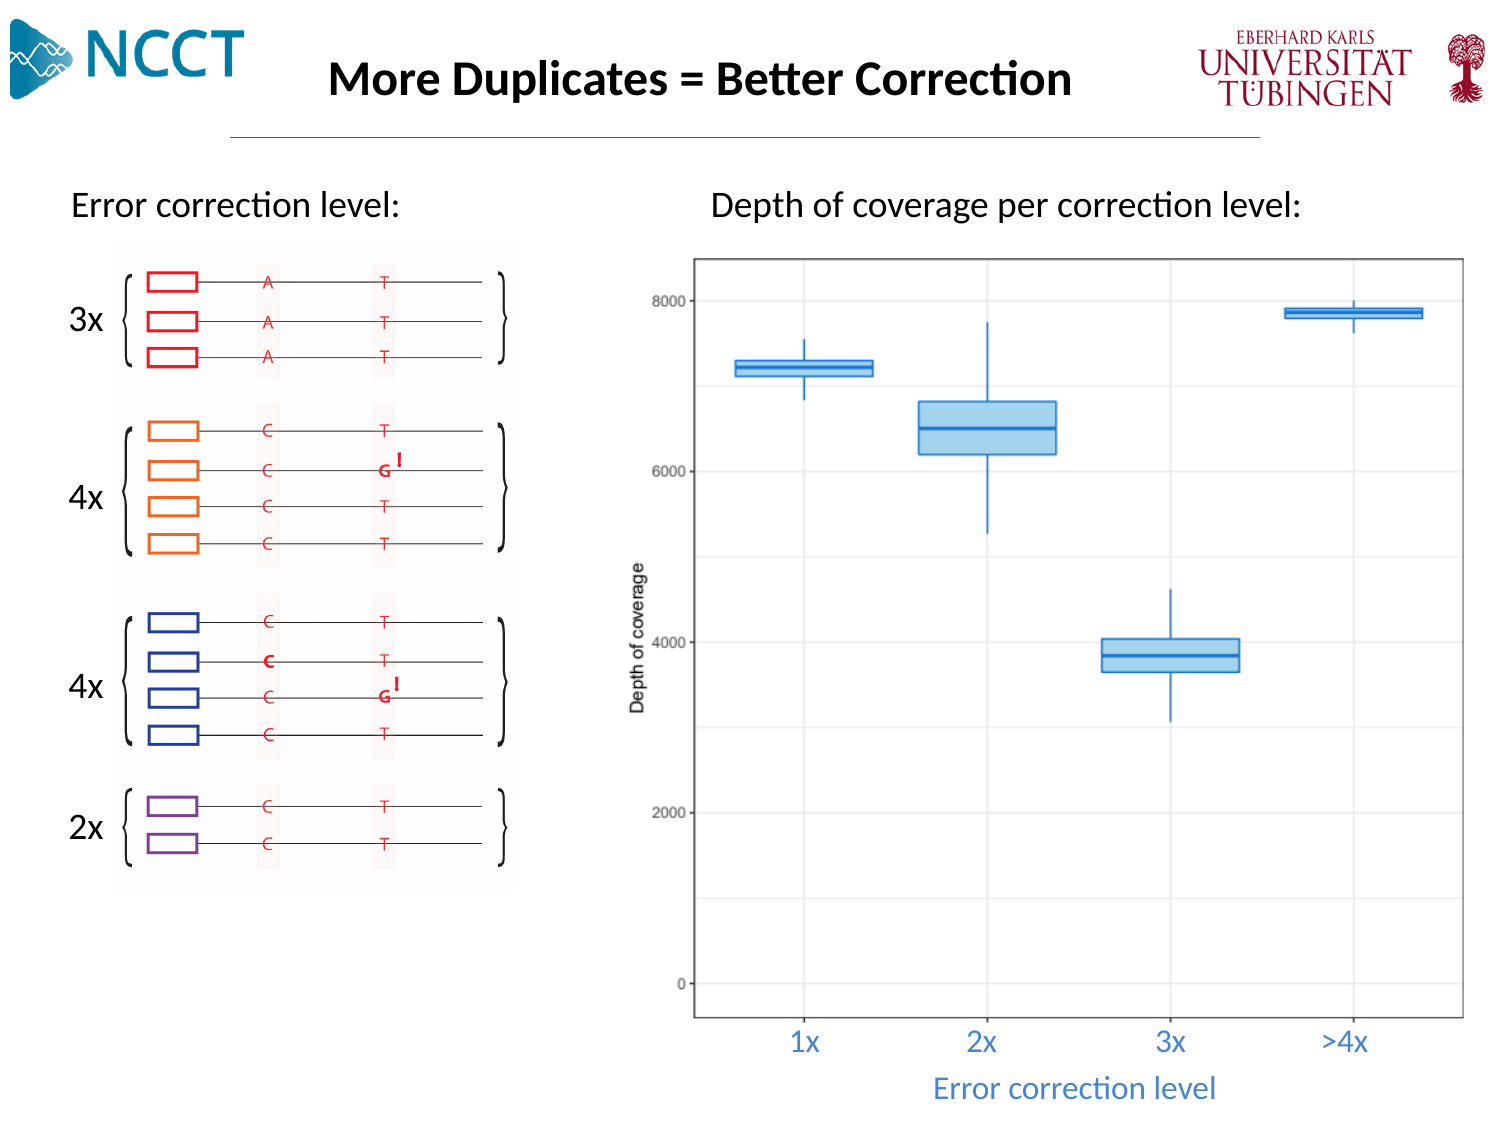

More Duplicates = Better Correction
Error correction level:
3x
4x
4x
2x
Depth of coverage per correction level:
Error correction level
1x
2x
3x
>4x
Error correction level